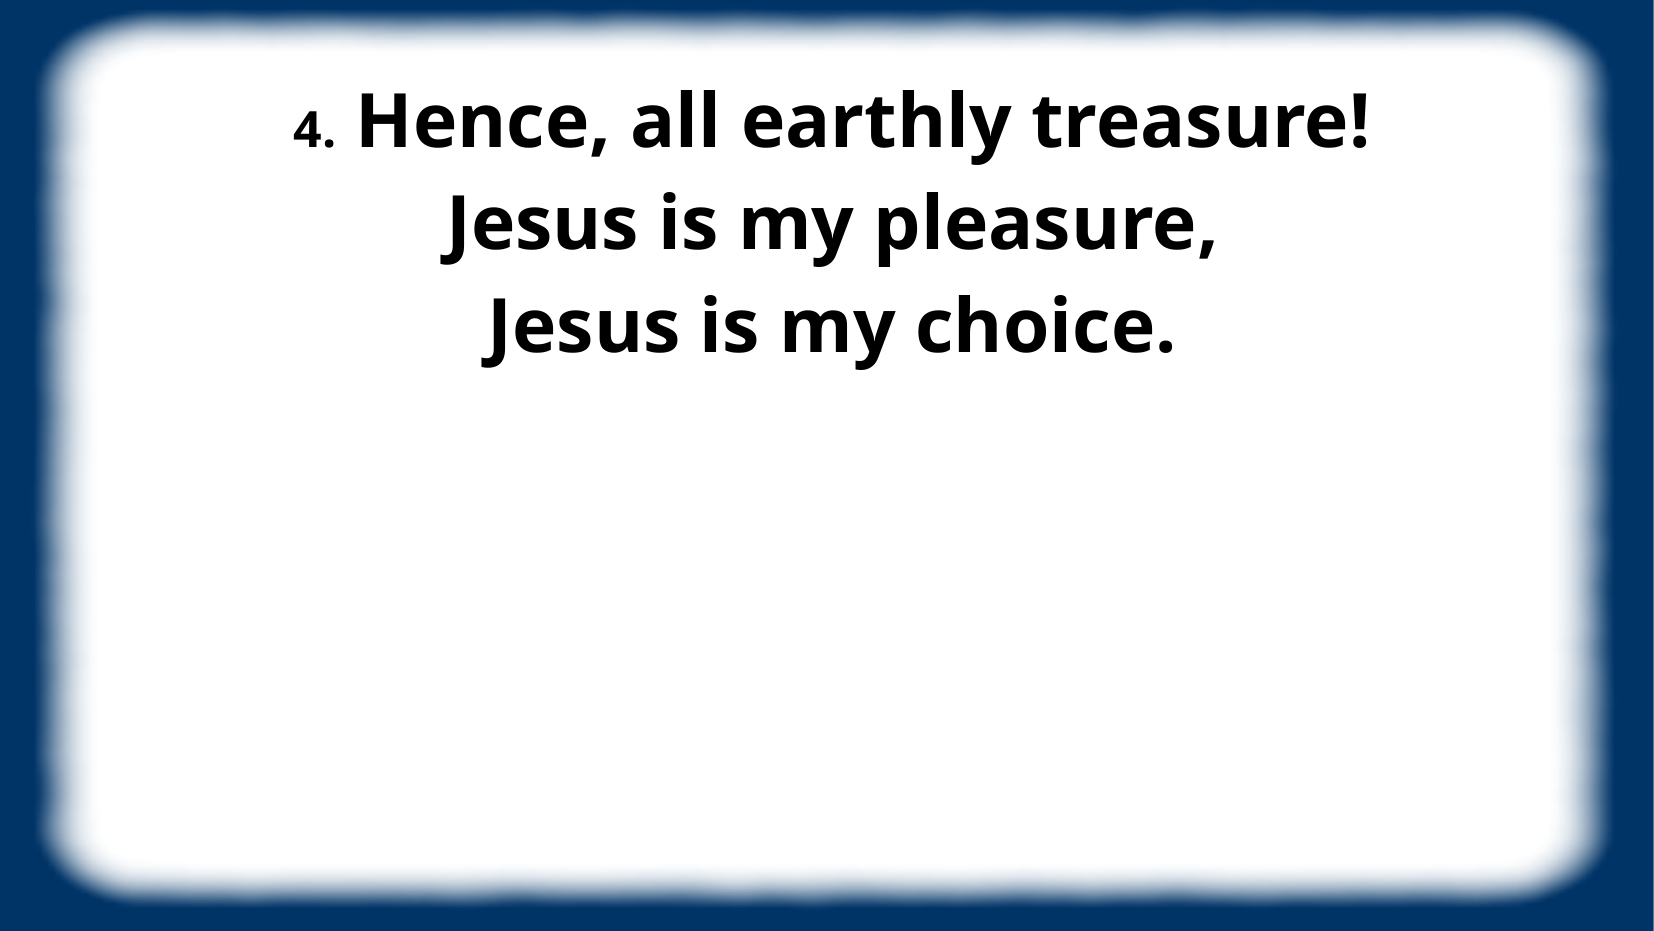

4. Hence, all earthly treasure!
Jesus is my pleasure,
Jesus is my choice.